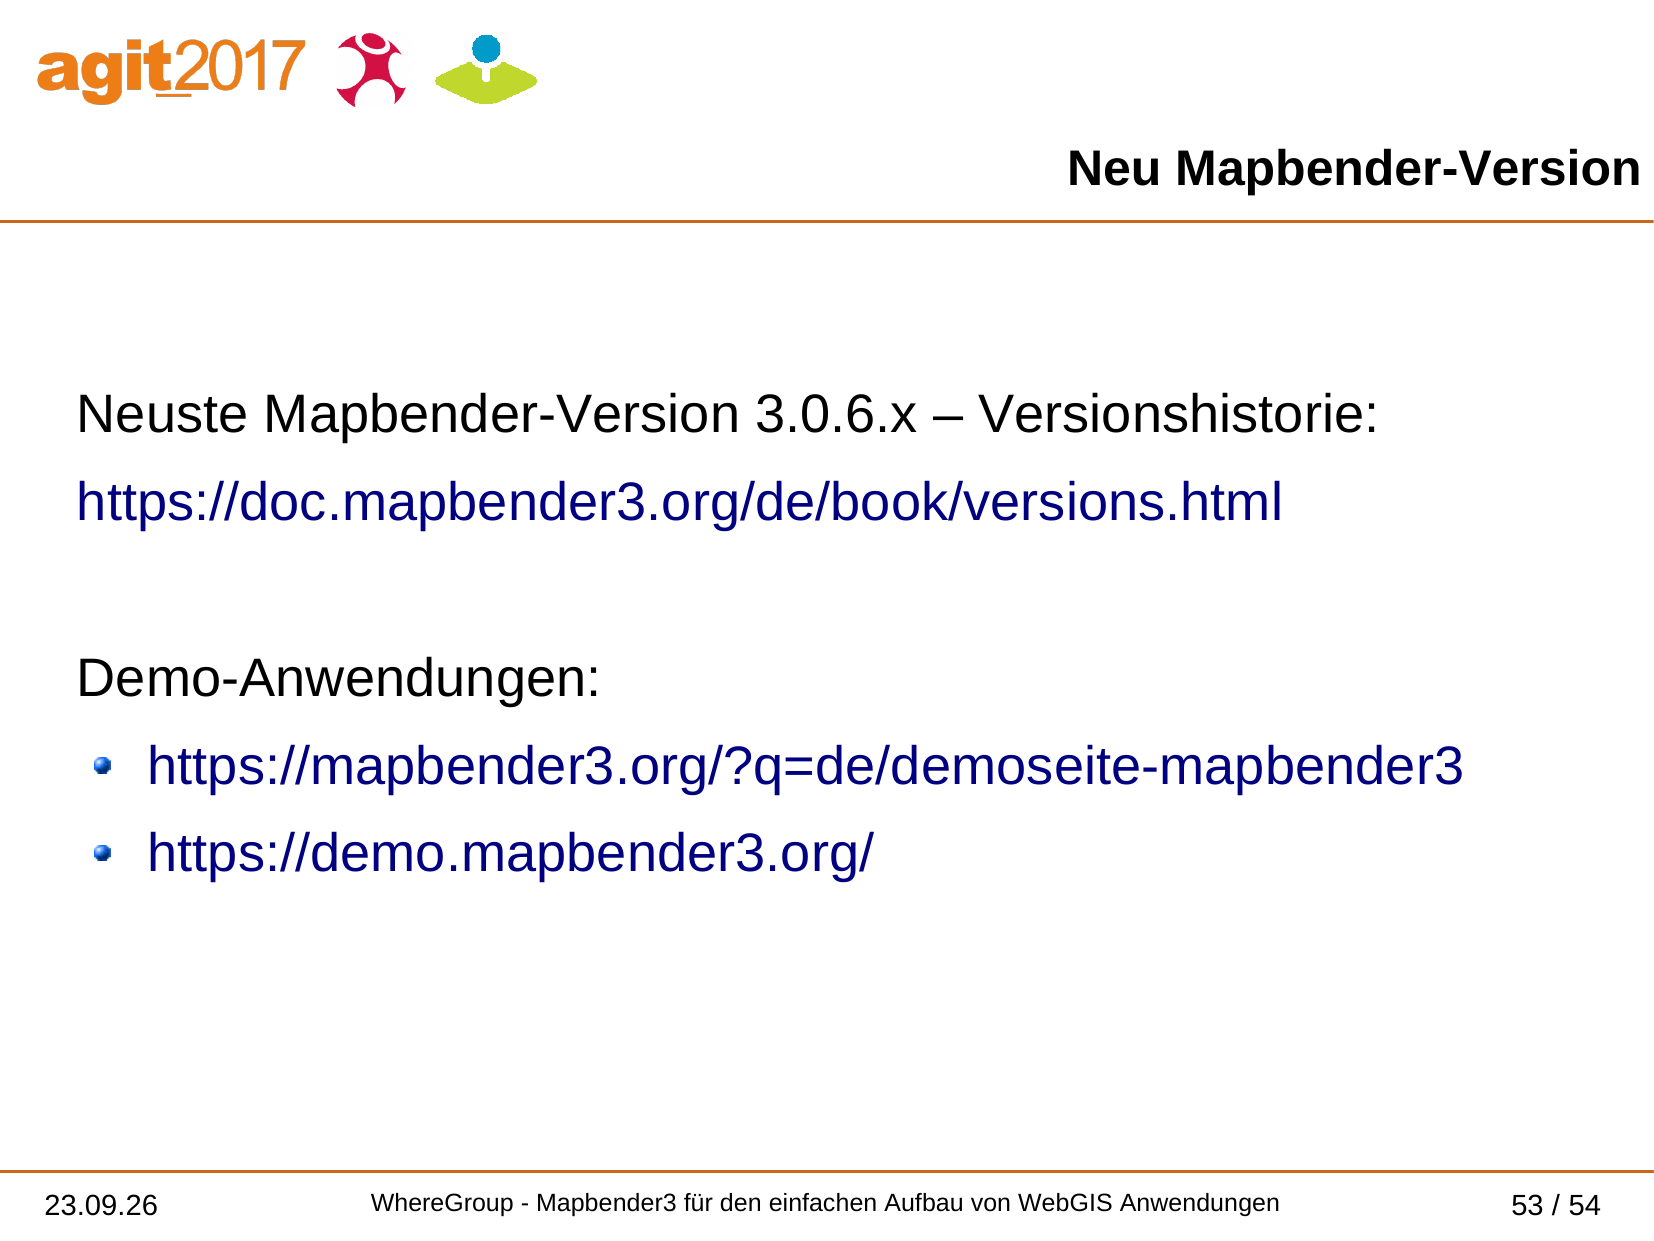

# Neu Mapbender-Version
Neuste Mapbender-Version 3.0.6.x – Versionshistorie:
https://doc.mapbender3.org/de/book/versions.html
Demo-Anwendungen:
https://mapbender3.org/?q=de/demoseite-mapbender3
https://demo.mapbender3.org/